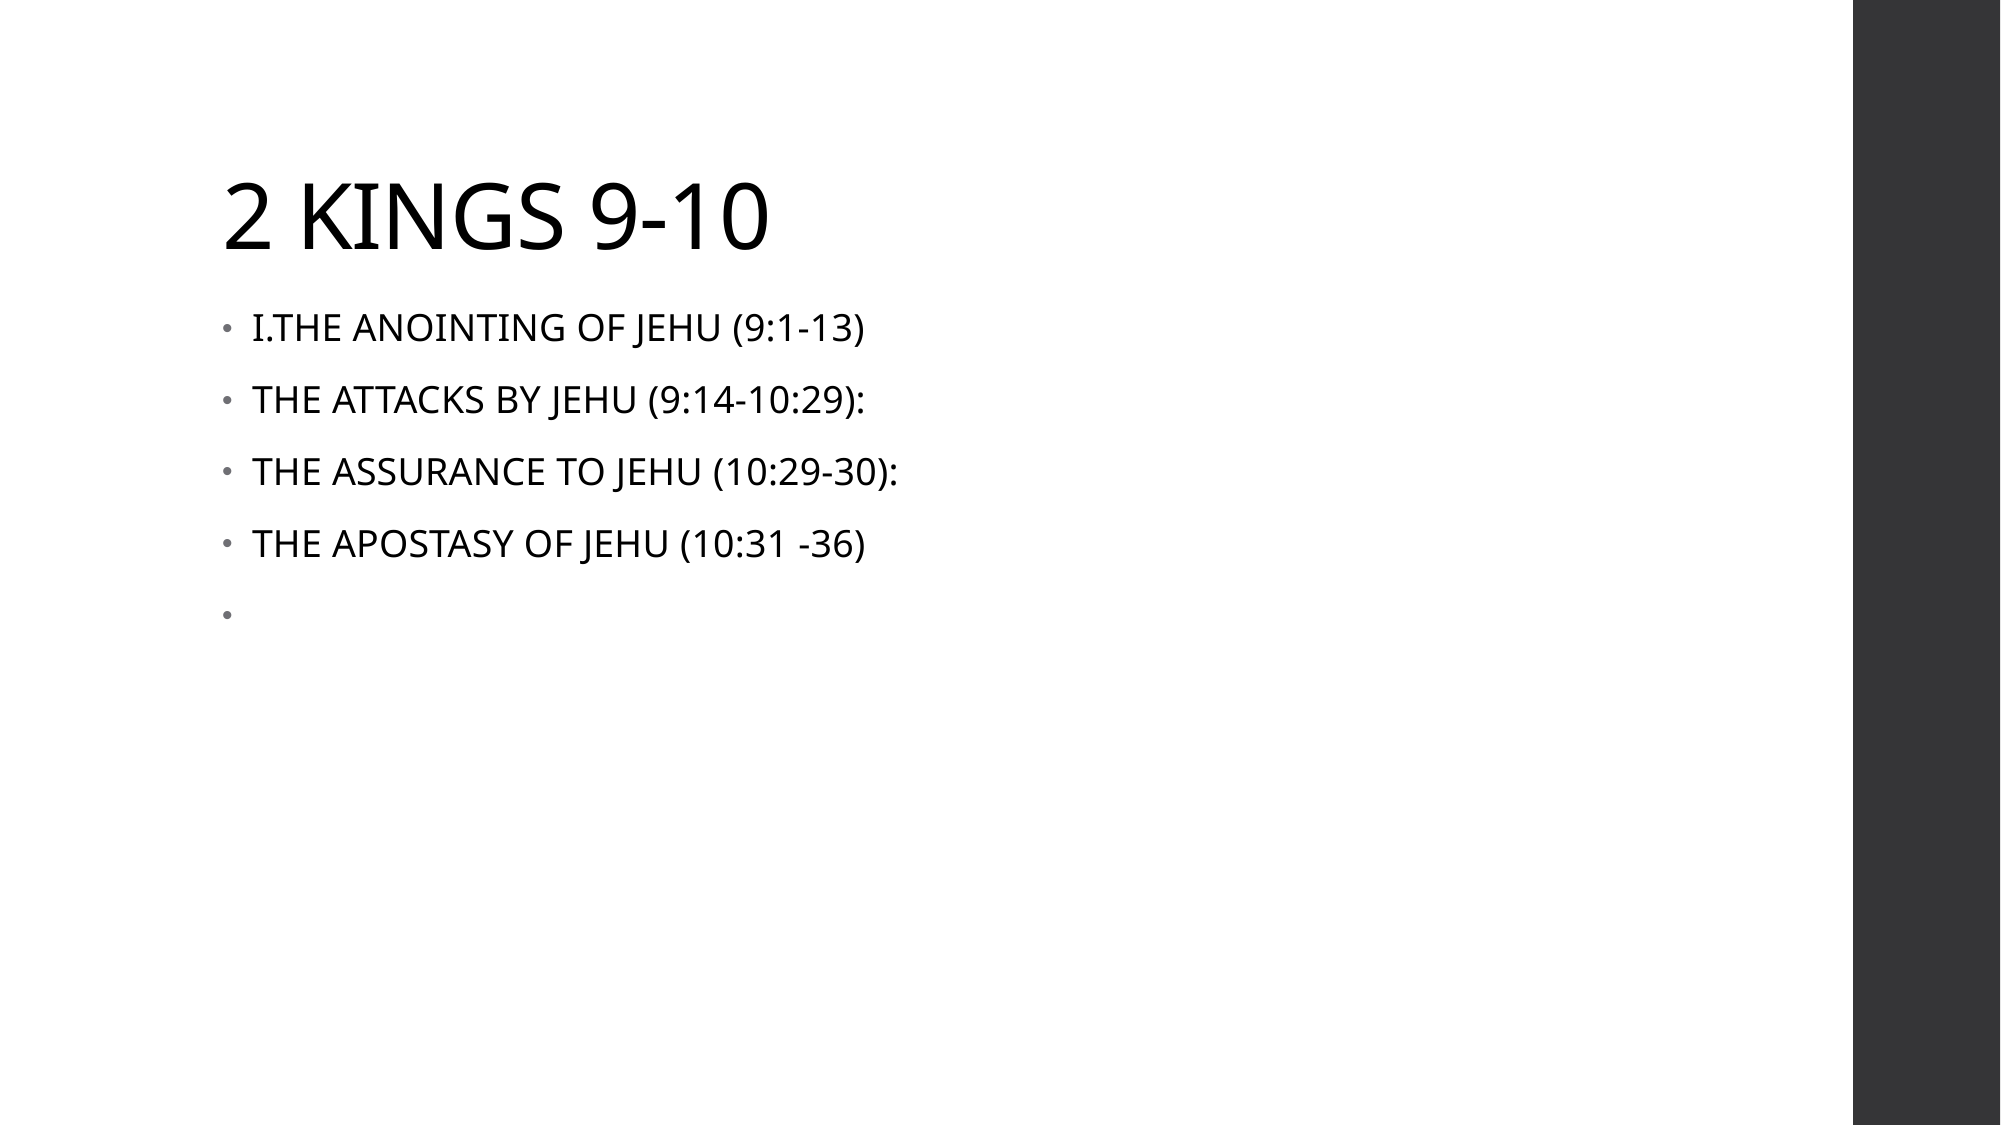

# 2 KINGS 9-10
I.THE ANOINTING OF JEHU (9:1-13)
THE ATTACKS BY JEHU (9:14-10:29):
THE ASSURANCE TO JEHU (10:29-30):
THE APOSTASY OF JEHU (10:31 -36)